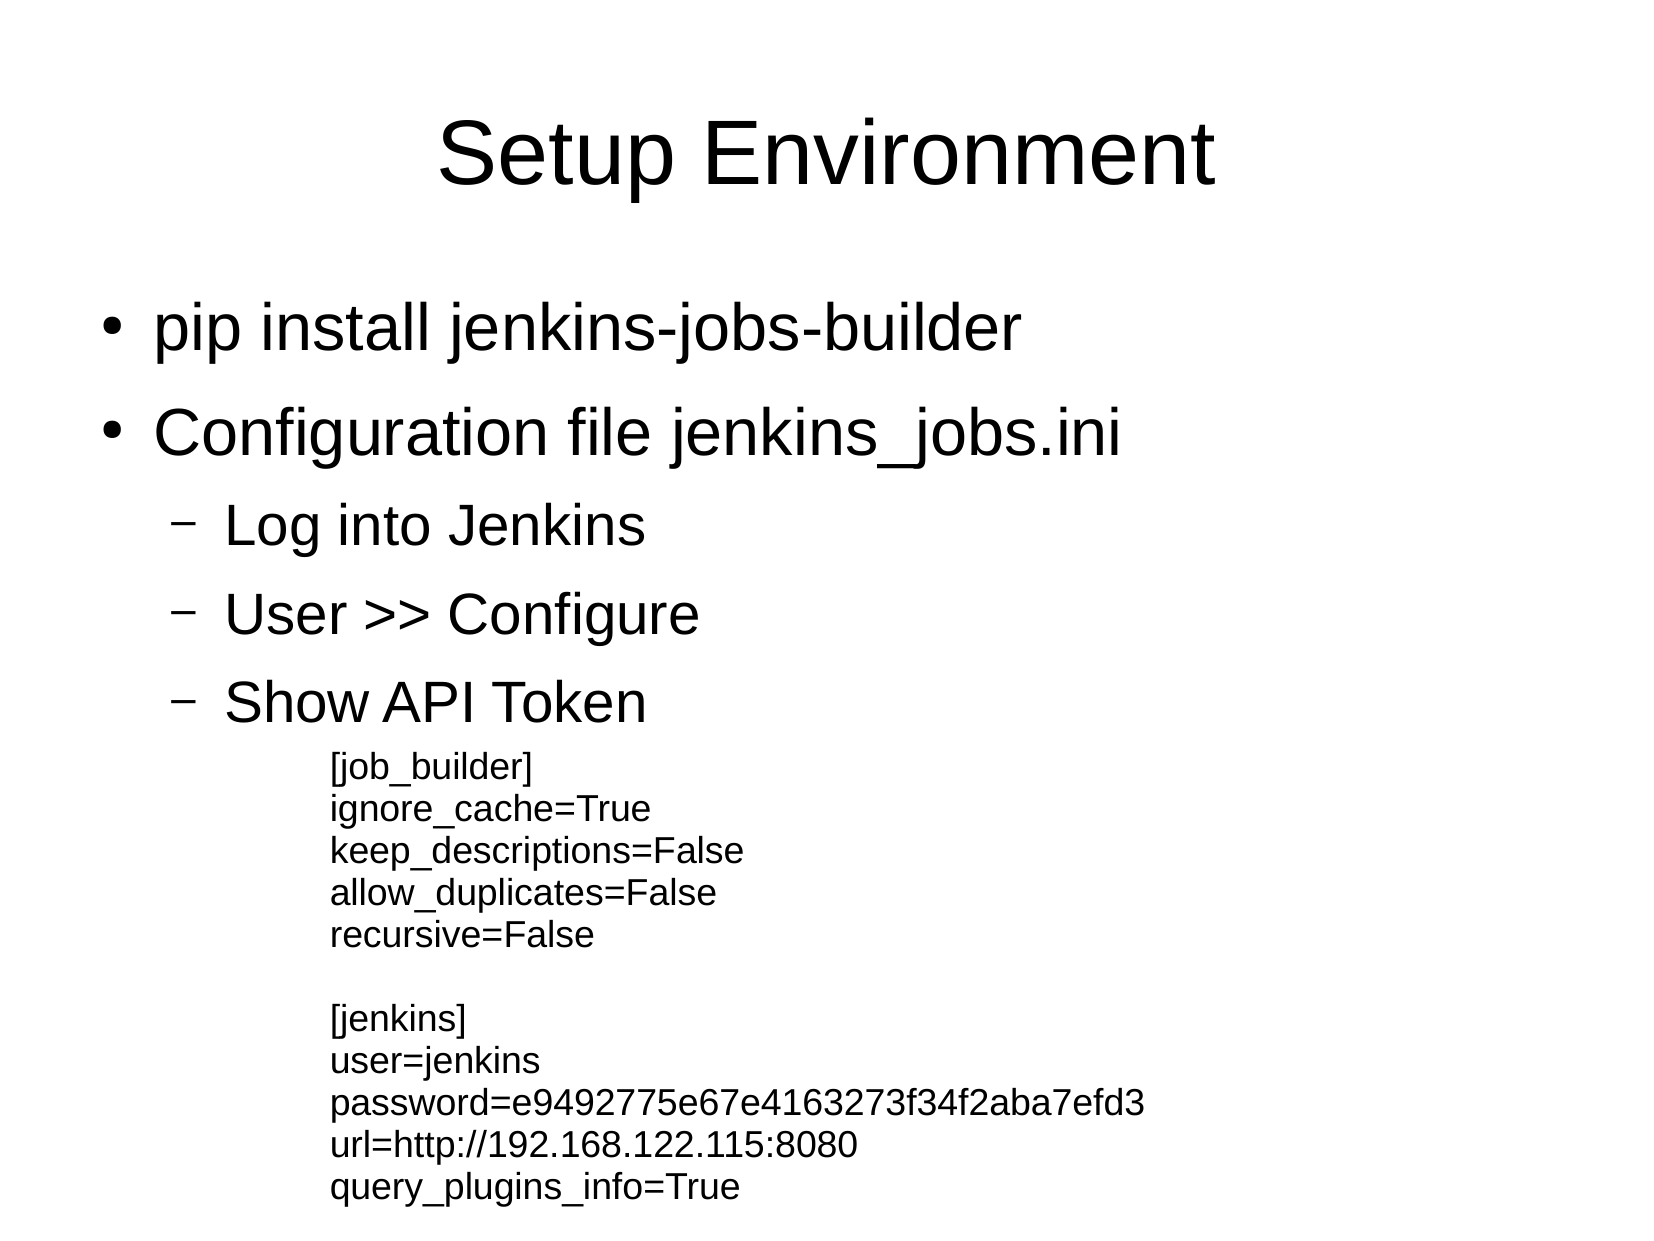

# Setup Environment
pip install jenkins-jobs-builder
Configuration file jenkins_jobs.ini
Log into Jenkins
User >> Configure
Show API Token
[job_builder]
ignore_cache=True
keep_descriptions=False
allow_duplicates=False
recursive=False
[jenkins]
user=jenkins
password=e9492775e67e4163273f34f2aba7efd3
url=http://192.168.122.115:8080
query_plugins_info=True